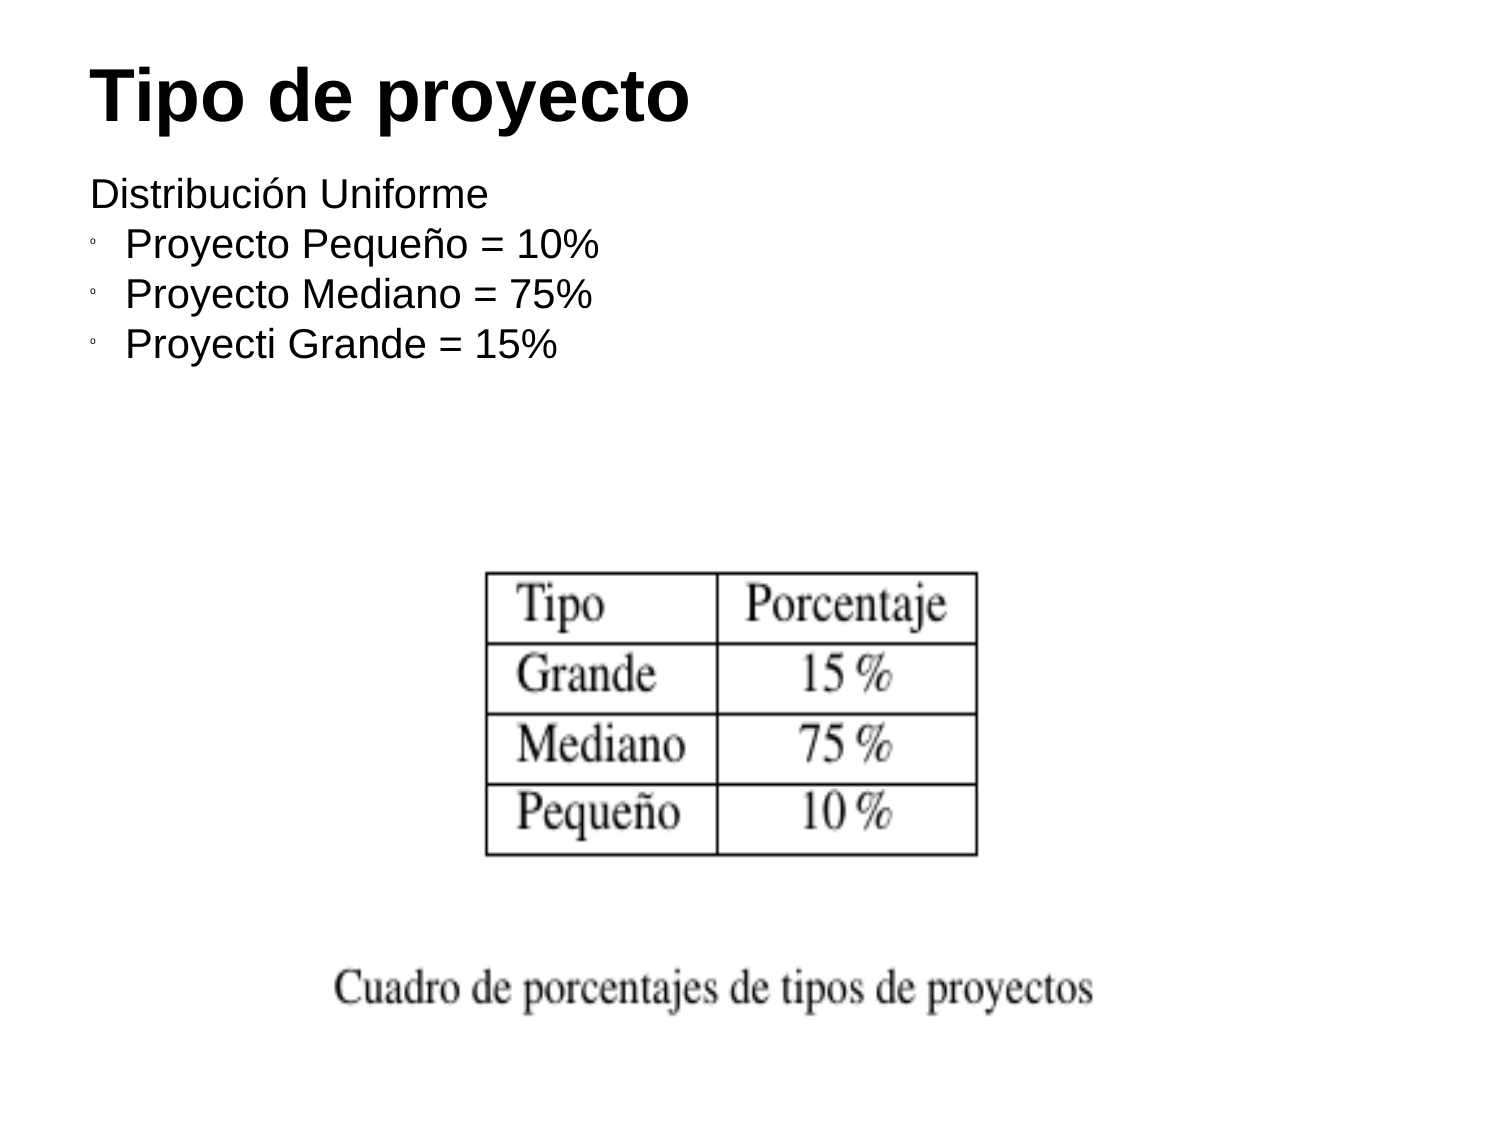

Tipo de proyecto
Distribución Uniforme
Proyecto Pequeño = 10%
Proyecto Mediano = 75%
Proyecti Grande = 15%